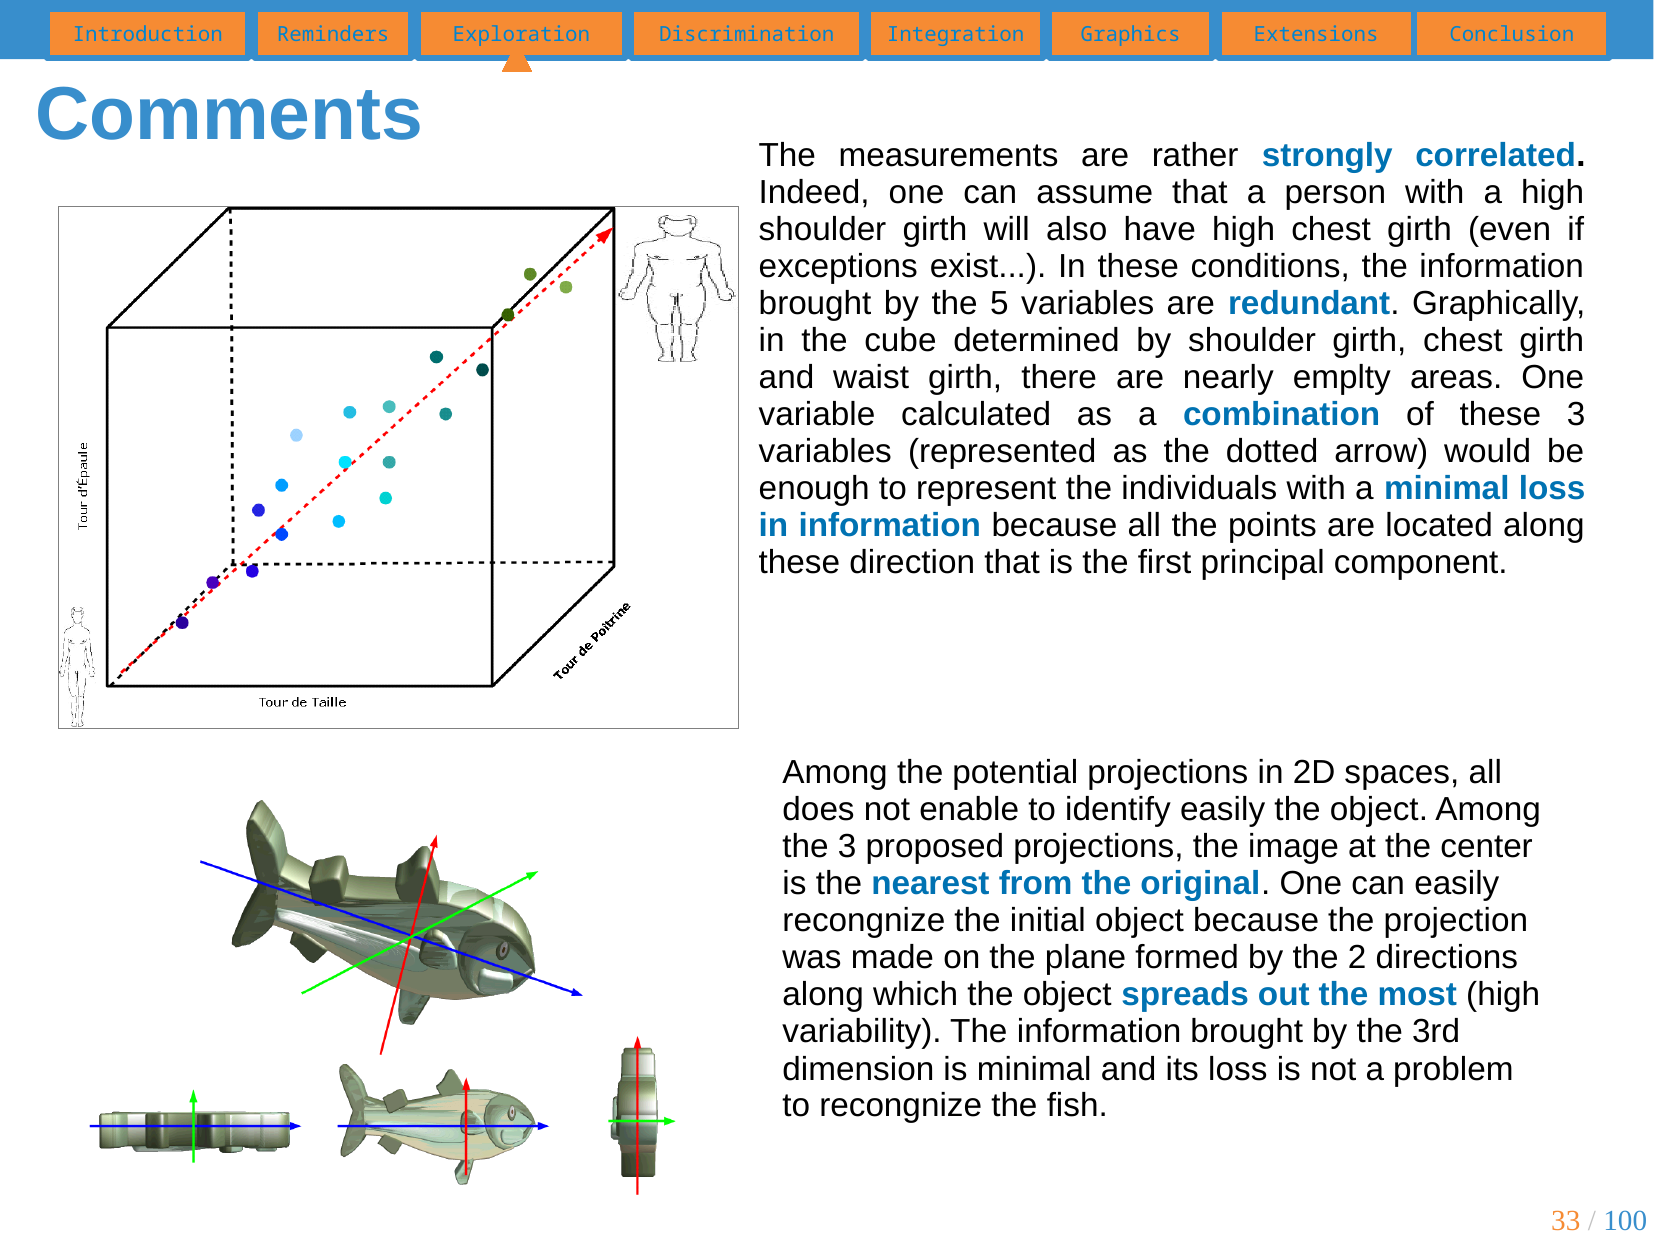

# Comments
The measurements are rather strongly correlated. Indeed, one can assume that a person with a high shoulder girth will also have high chest girth (even if exceptions exist...). In these conditions, the information brought by the 5 variables are redundant. Graphically, in the cube determined by shoulder girth, chest girth and waist girth, there are nearly emplty areas. One variable calculated as a combination of these 3 variables (represented as the dotted arrow) would be enough to represent the individuals with a minimal loss in information because all the points are located along these direction that is the first principal component.
Among the potential projections in 2D spaces, all does not enable to identify easily the object. Among the 3 proposed projections, the image at the center is the nearest from the original. One can easily recongnize the initial object because the projection was made on the plane formed by the 2 directions along which the object spreads out the most (high variability). The information brought by the 3rd dimension is minimal and its loss is not a problem to recongnize the fish.
33